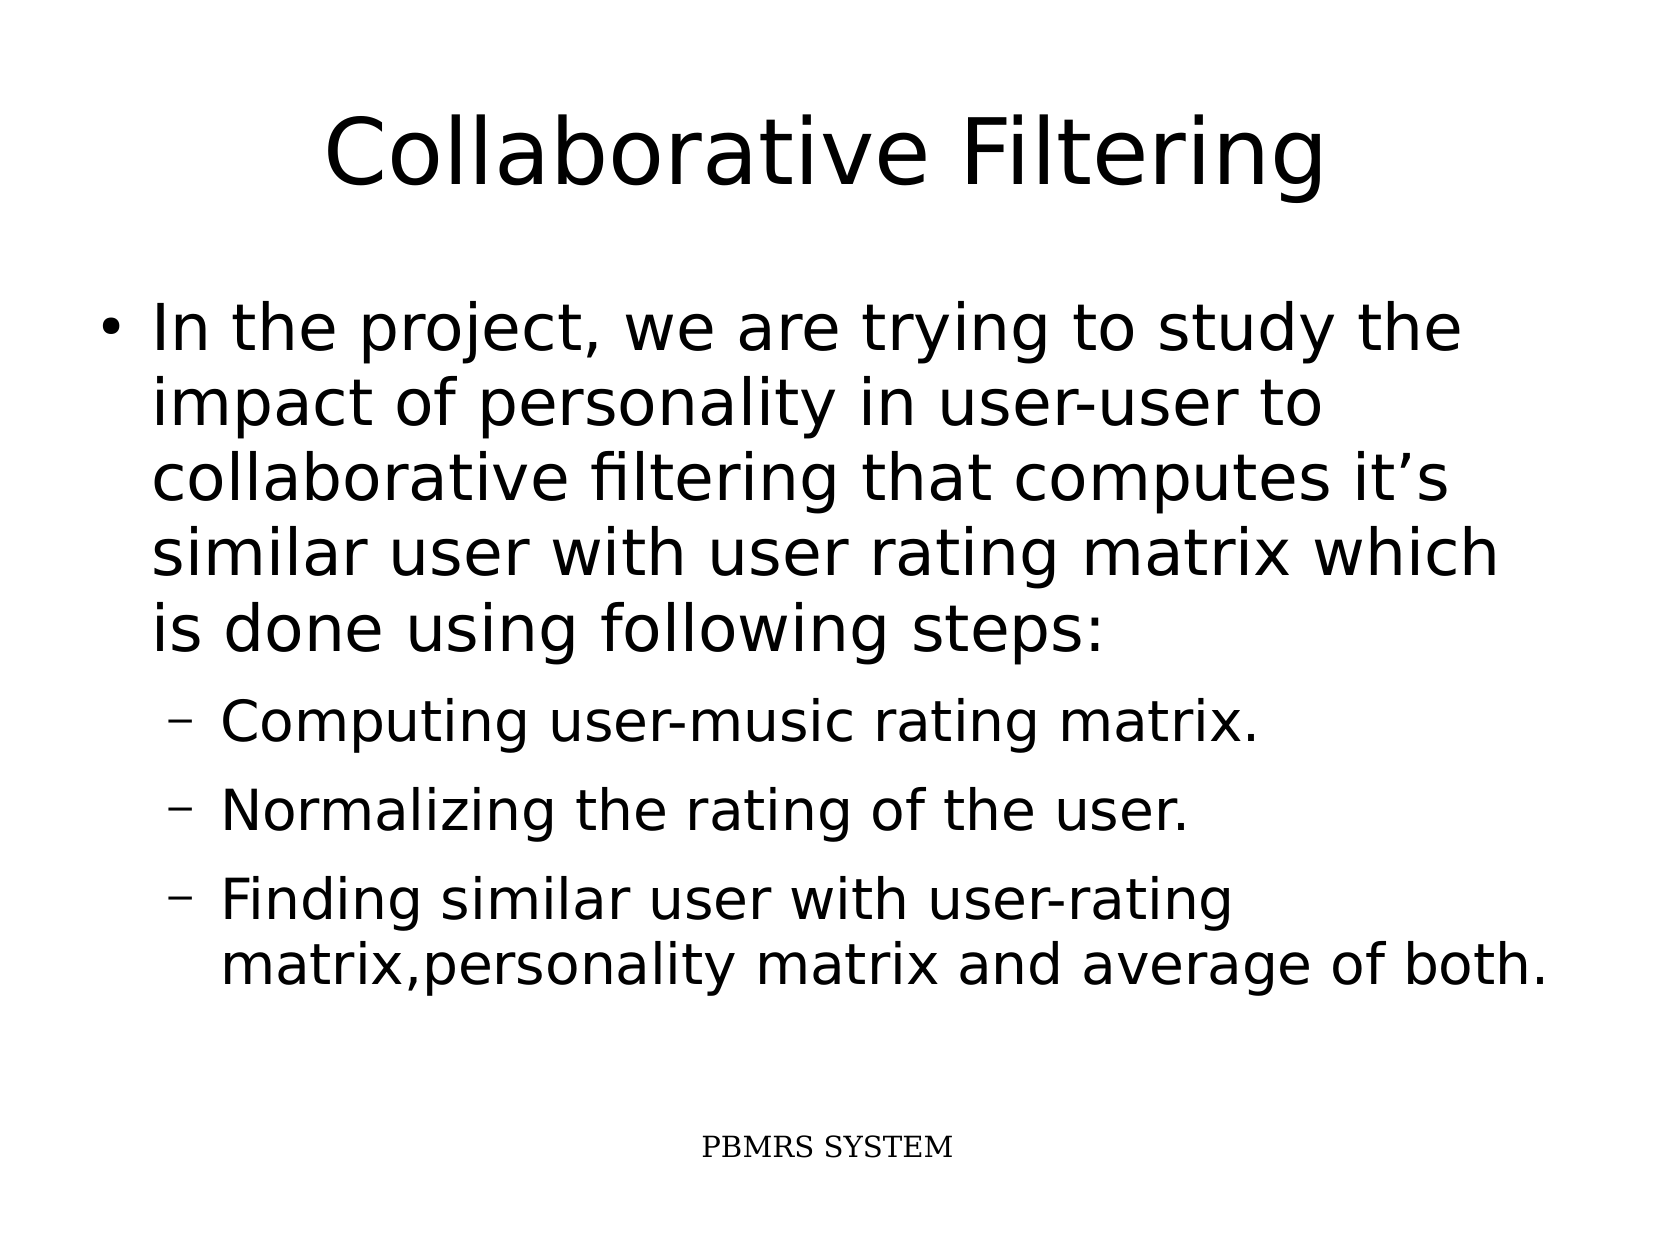

# Collaborative Filtering
In the project, we are trying to study the impact of personality in user-user to collaborative filtering that computes it’s similar user with user rating matrix which is done using following steps:
Computing user-music rating matrix.
Normalizing the rating of the user.
Finding similar user with user-rating matrix,personality matrix and average of both.
PBMRS SYSTEM